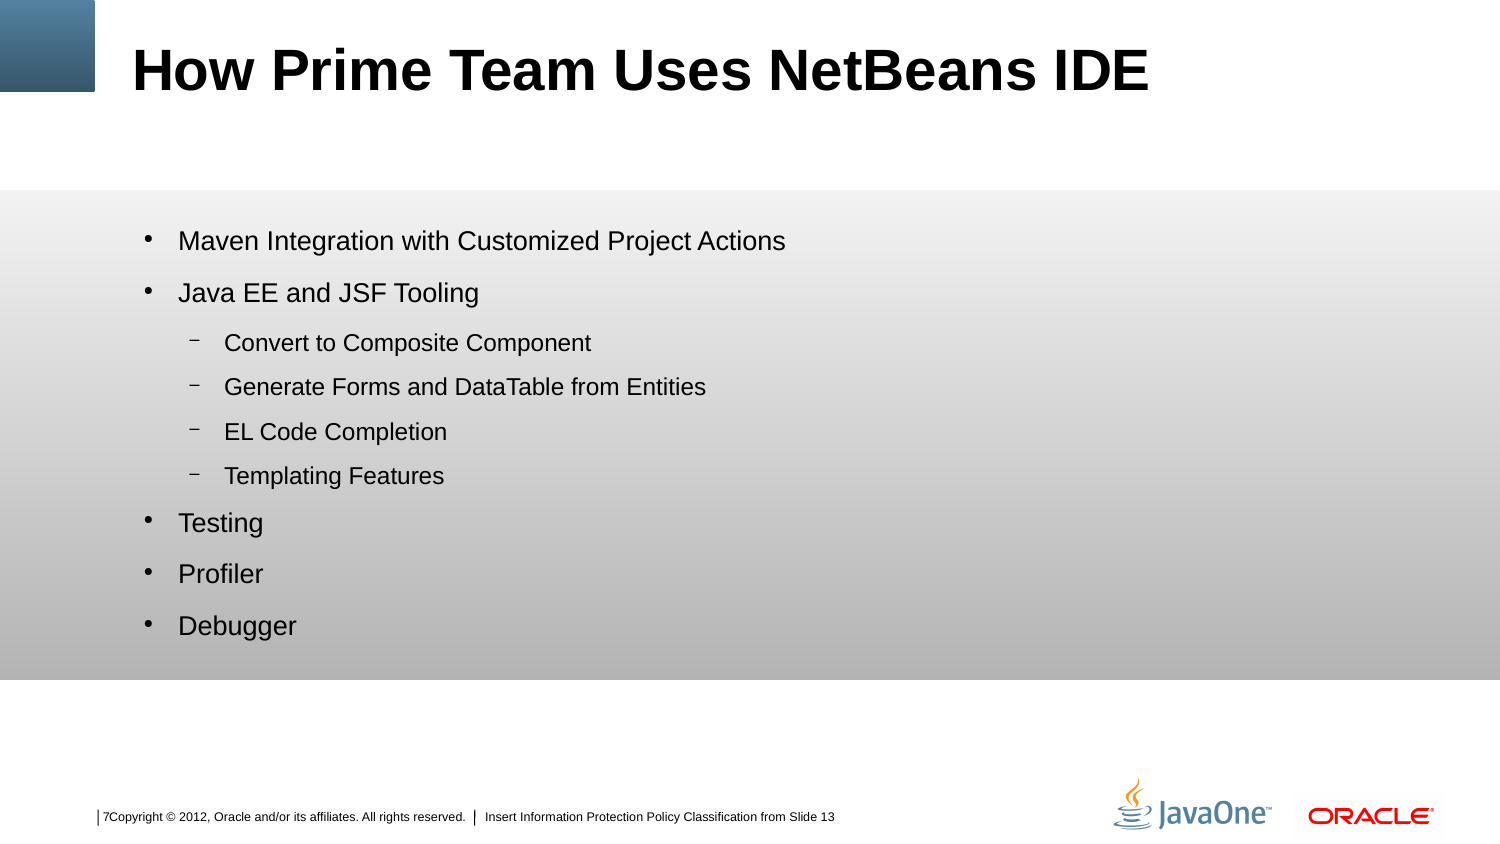

How Prime Team Uses NetBeans IDE
# Maven Integration with Customized Project Actions
Java EE and JSF Tooling
Convert to Composite Component
Generate Forms and DataTable from Entities
EL Code Completion
Templating Features
Testing
Profiler
Debugger